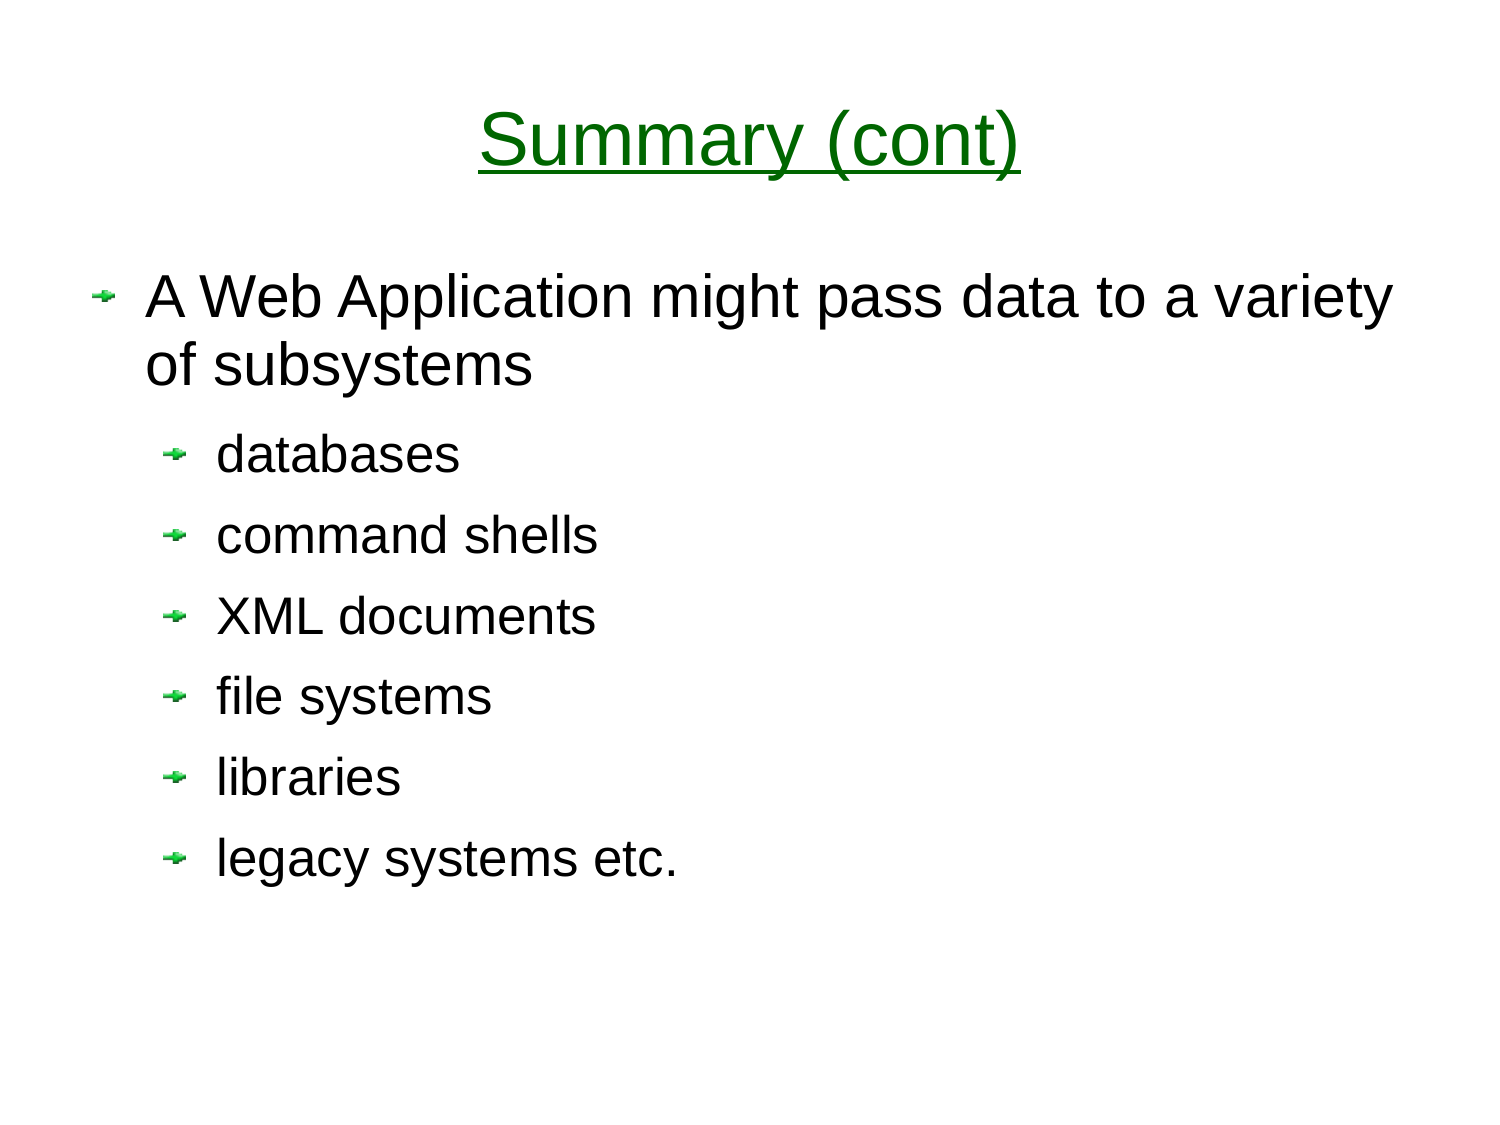

# Summary (cont)
A Web Application might pass data to a variety of subsystems
databases
command shells
XML documents
file systems
libraries
legacy systems etc.